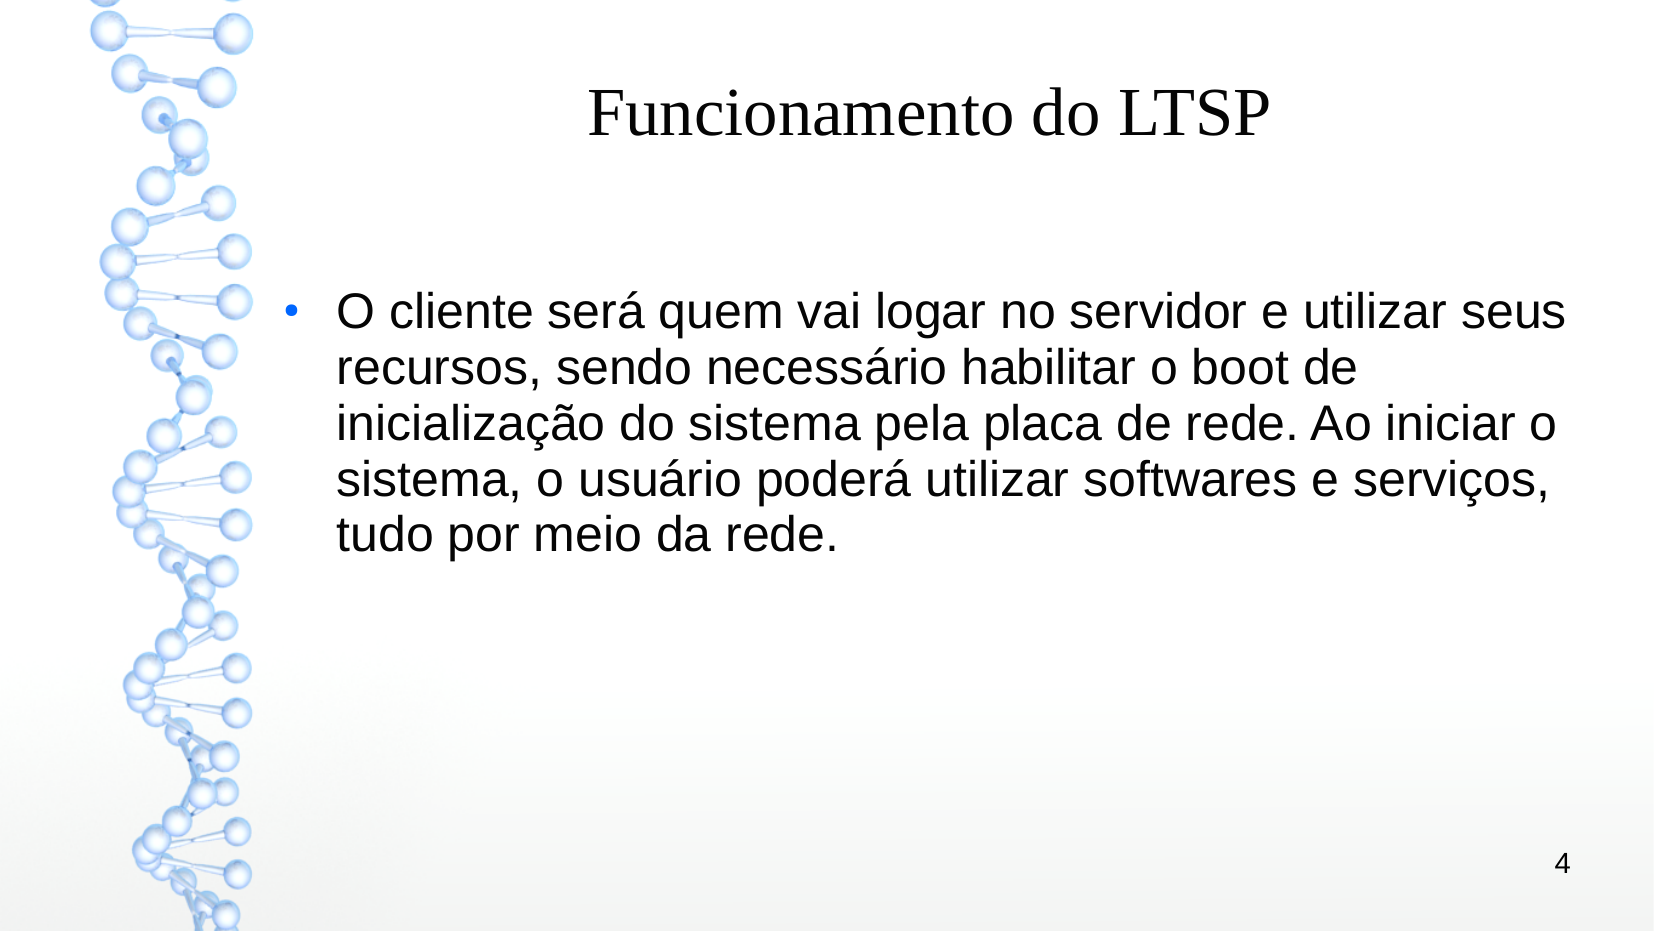

# Funcionamento do LTSP
O cliente será quem vai logar no servidor e utilizar seus recursos, sendo necessário habilitar o boot de inicialização do sistema pela placa de rede. Ao iniciar o sistema, o usuário poderá utilizar softwares e serviços, tudo por meio da rede.
4